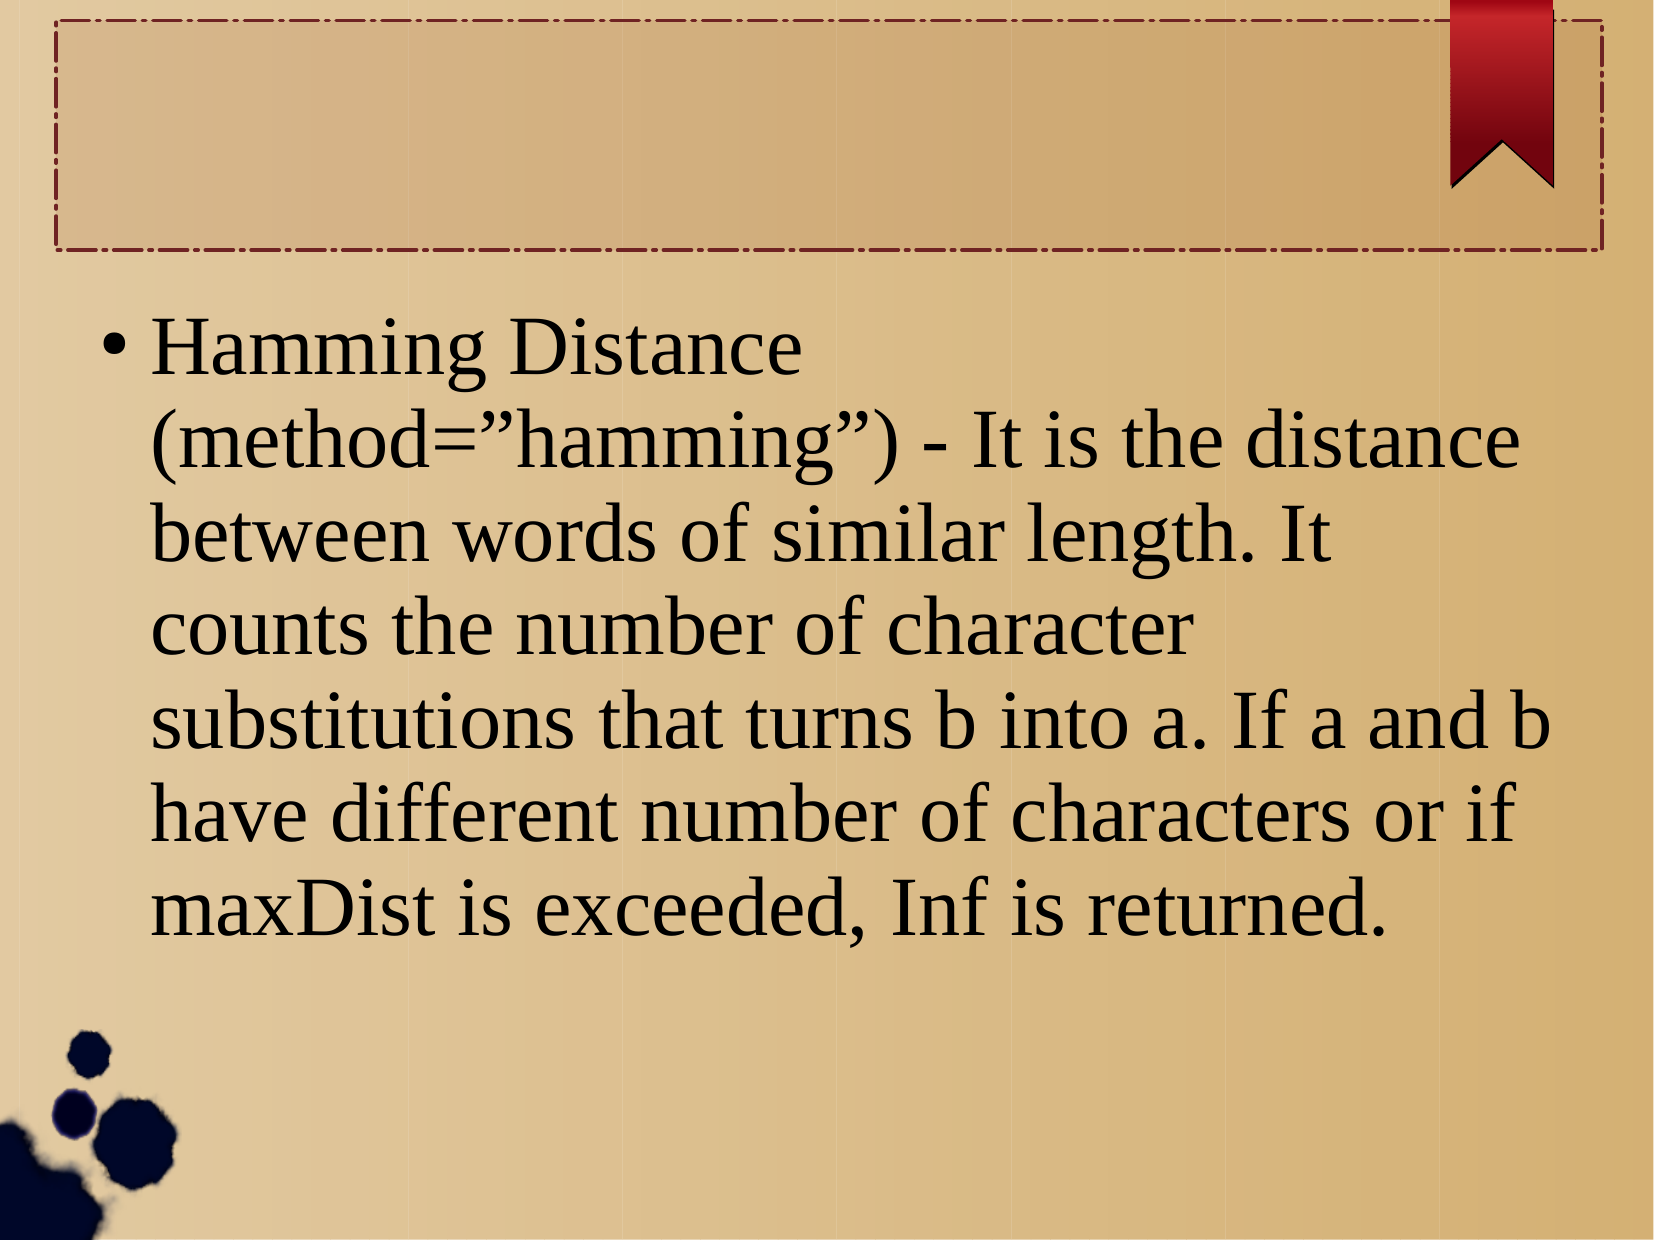

#
Hamming Distance (method=”hamming”) - It is the distance between words of similar length. It counts the number of character substitutions that turns b into a. If a and b have different number of characters or if maxDist is exceeded, Inf is returned.